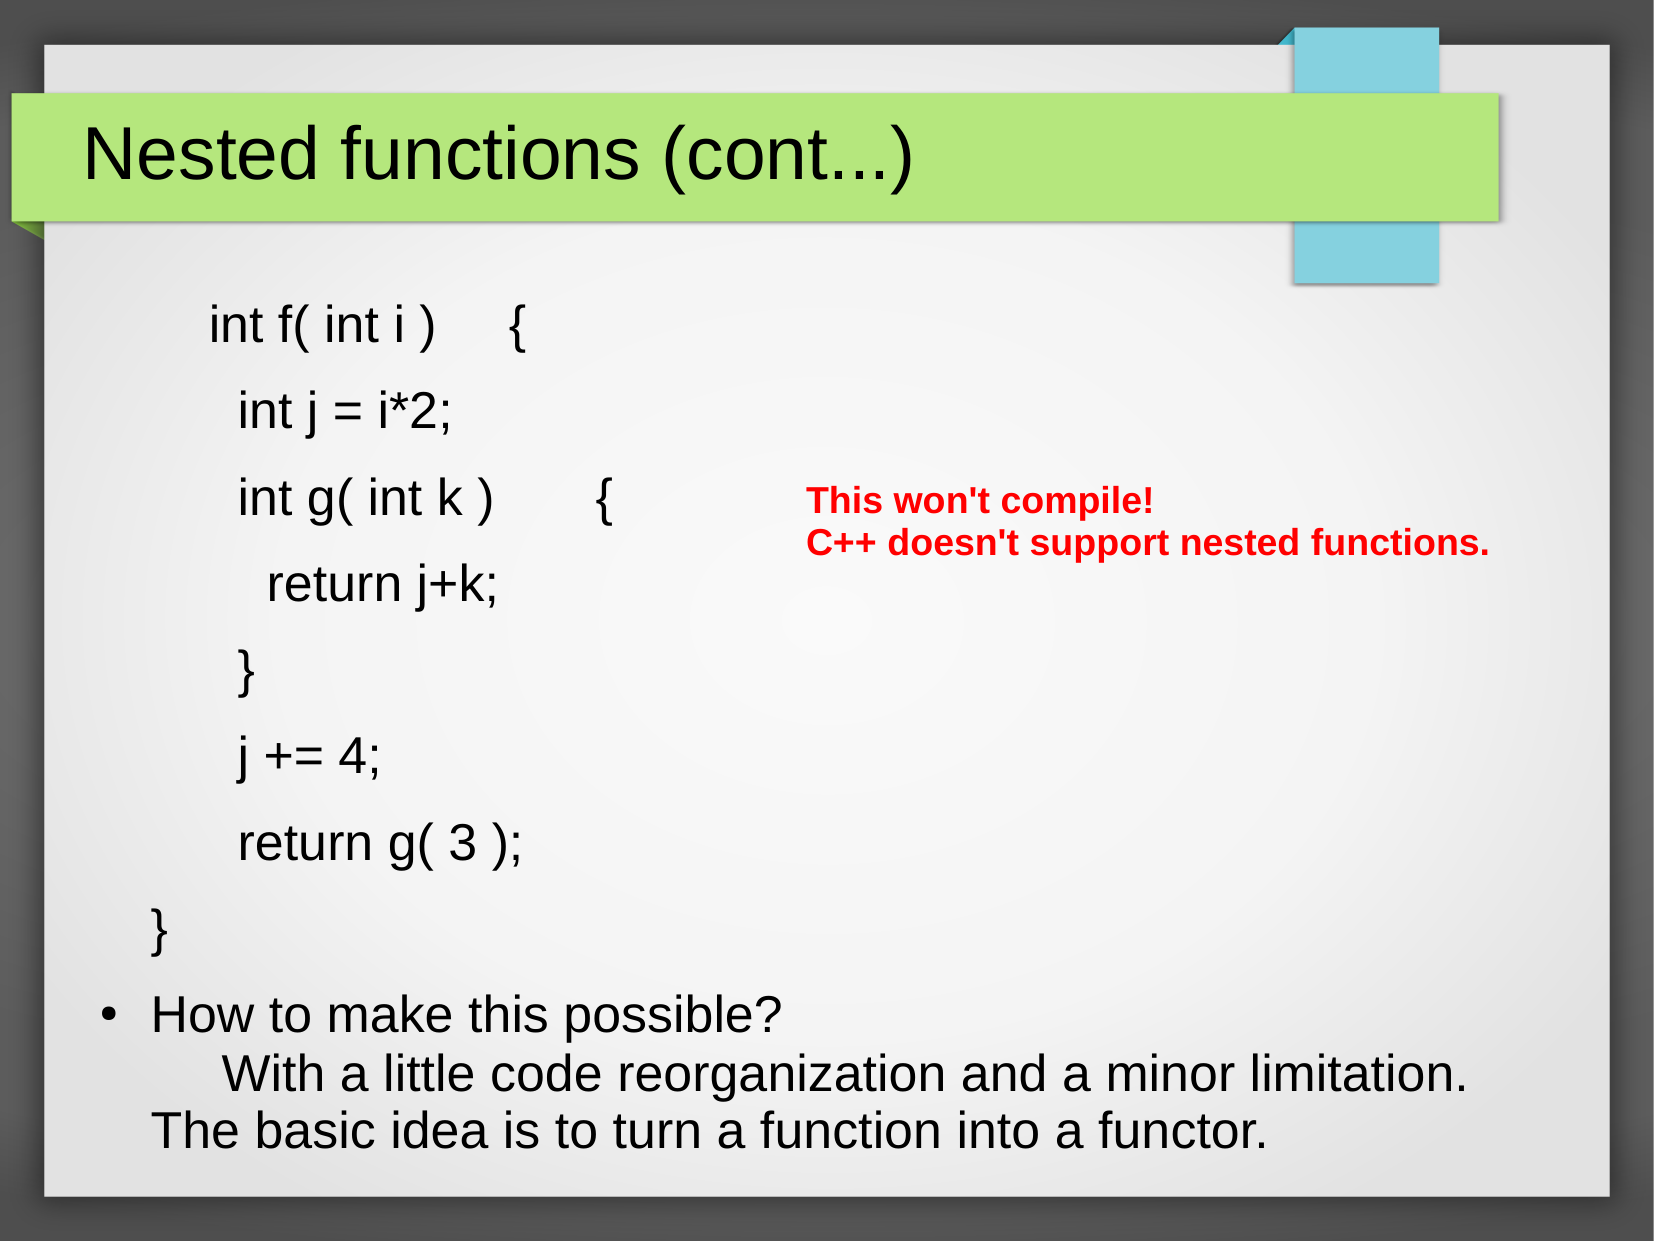

# Nested functions (cont...)
 int f( int i ) {
 int j = i*2;
 int g( int k ) {
 return j+k;
 }
 j += 4;
 return g( 3 );
}
How to make this possible?
	With a little code reorganization and a minor limitation. The basic idea is to turn a function into a functor.
This won't compile!
C++ doesn't support nested functions.